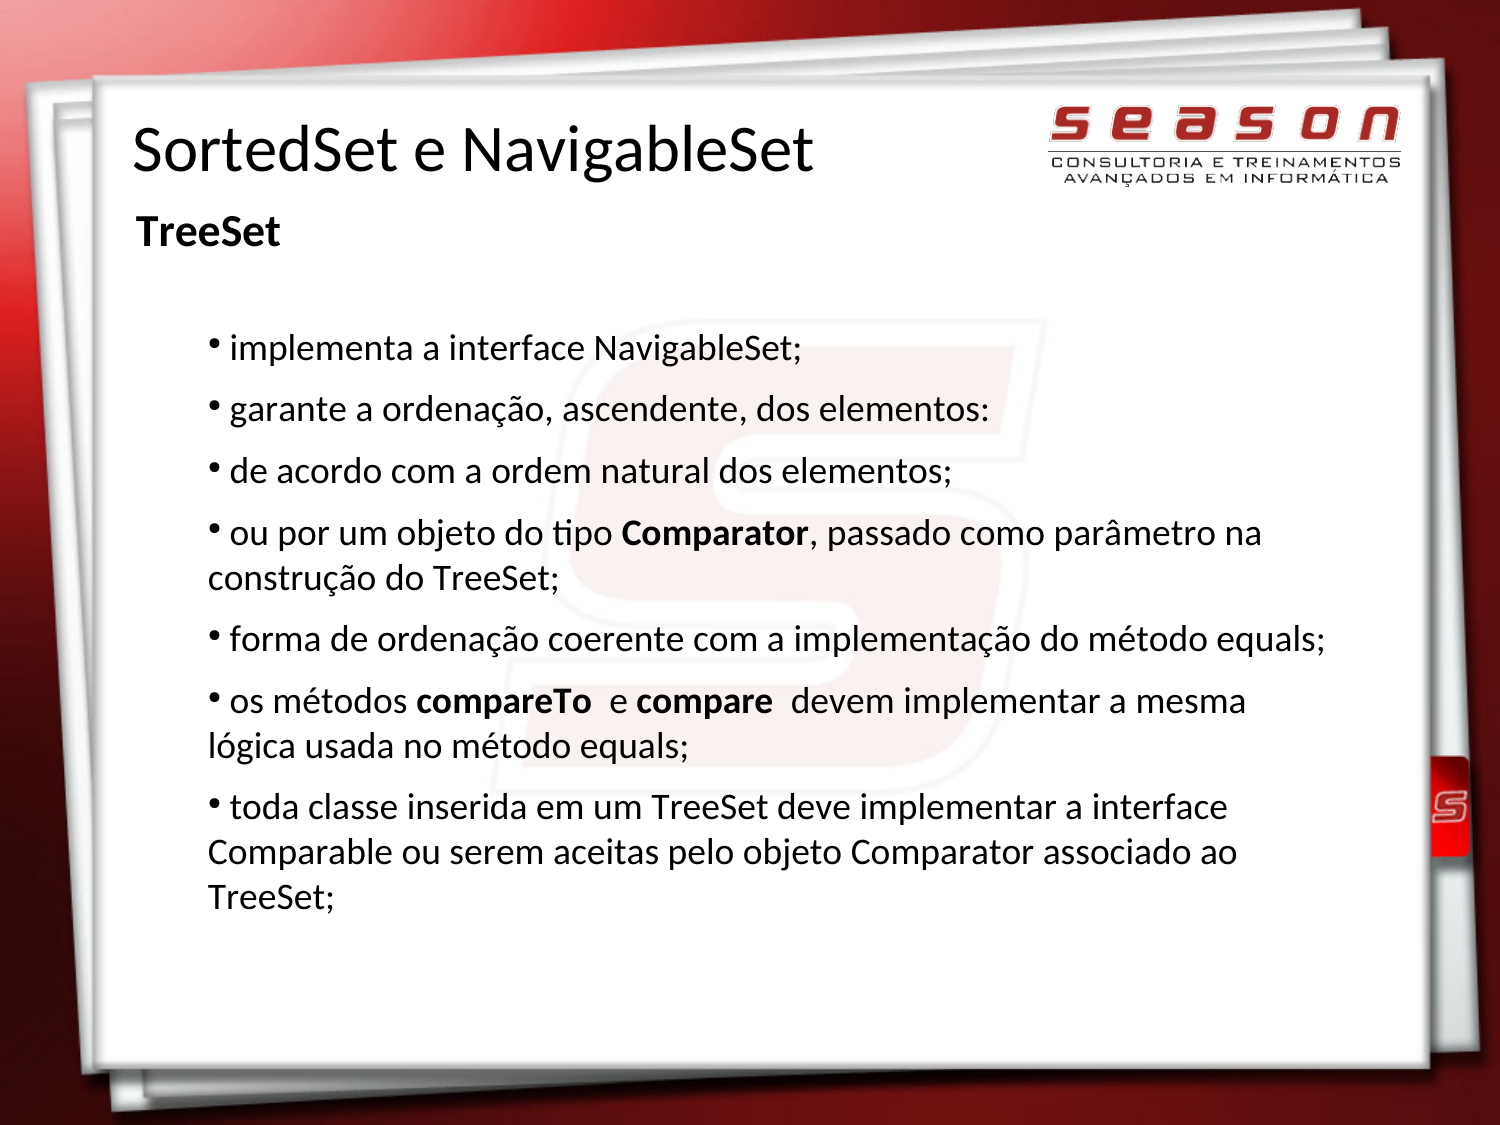

# SortedSet e NavigableSet
TreeSet
 implementa a interface NavigableSet;
 garante a ordenação, ascendente, dos elementos:
 de acordo com a ordem natural dos elementos;
 ou por um objeto do tipo Comparator, passado como parâmetro na construção do TreeSet;
 forma de ordenação coerente com a implementação do método equals;
 os métodos compareTo e compare devem implementar a mesma lógica usada no método equals;
 toda classe inserida em um TreeSet deve implementar a interface Comparable ou serem aceitas pelo objeto Comparator associado ao TreeSet;